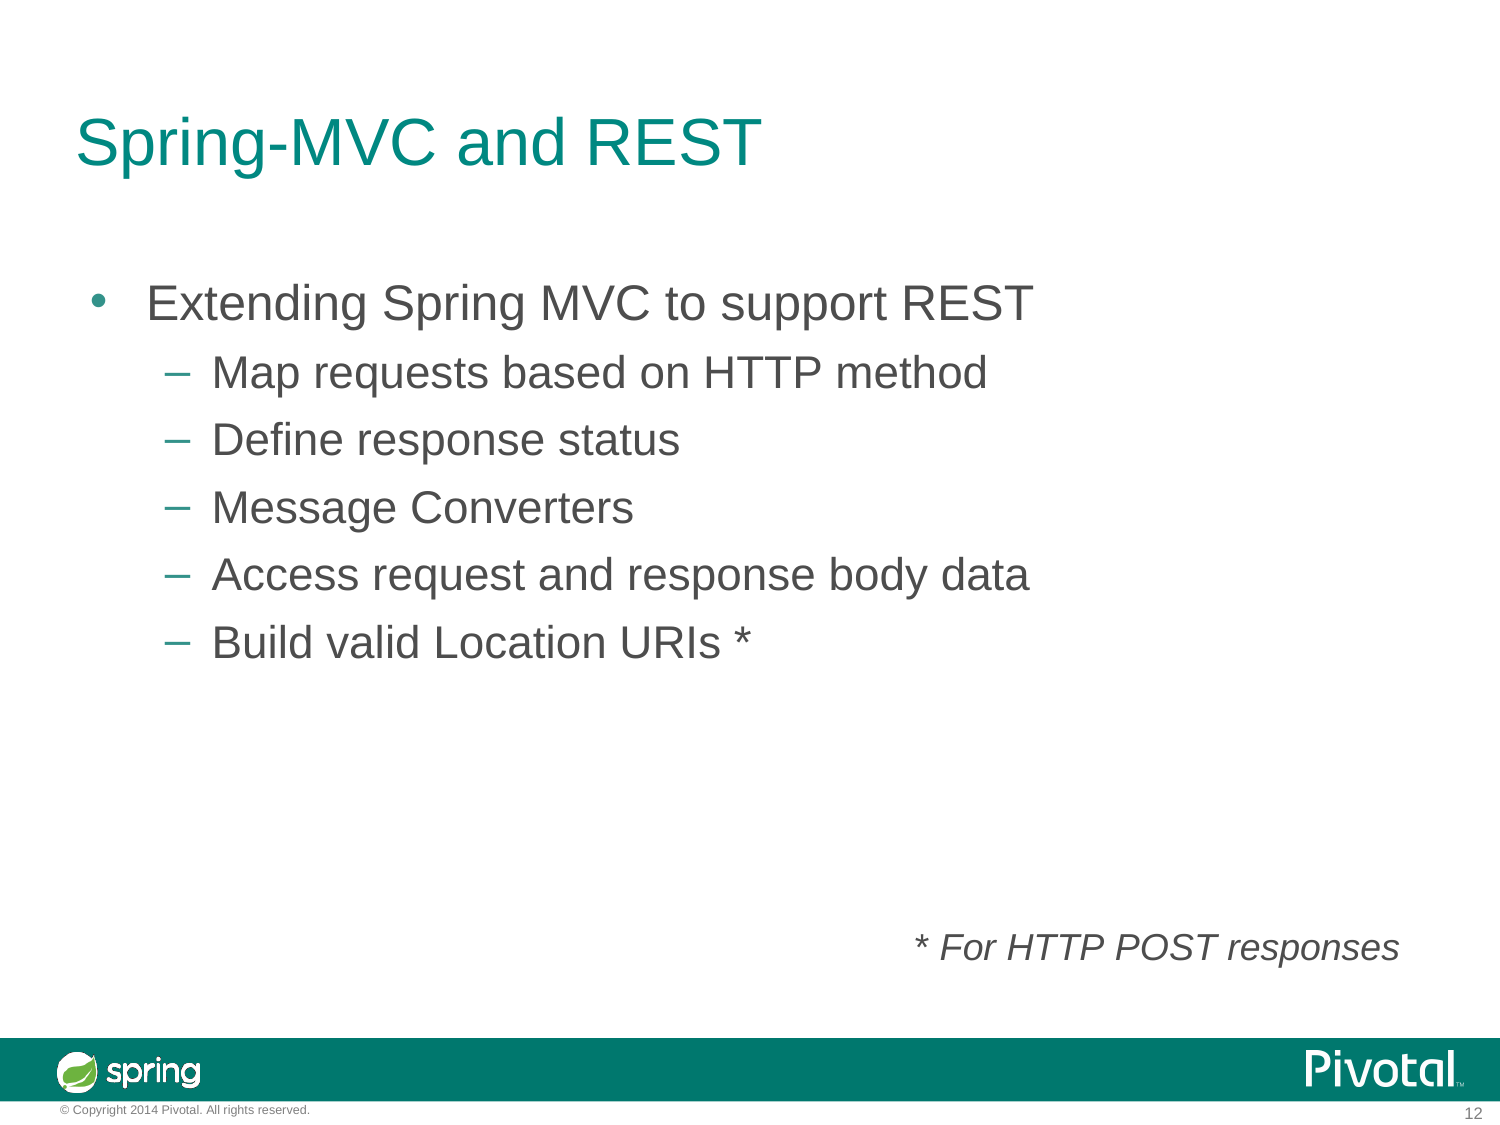

# Spring-MVC and REST
Extending Spring MVC to support REST
Map requests based on HTTP method
Define response status
Message Converters
Access request and response body data
Build valid Location URIs *
* For HTTP POST responses